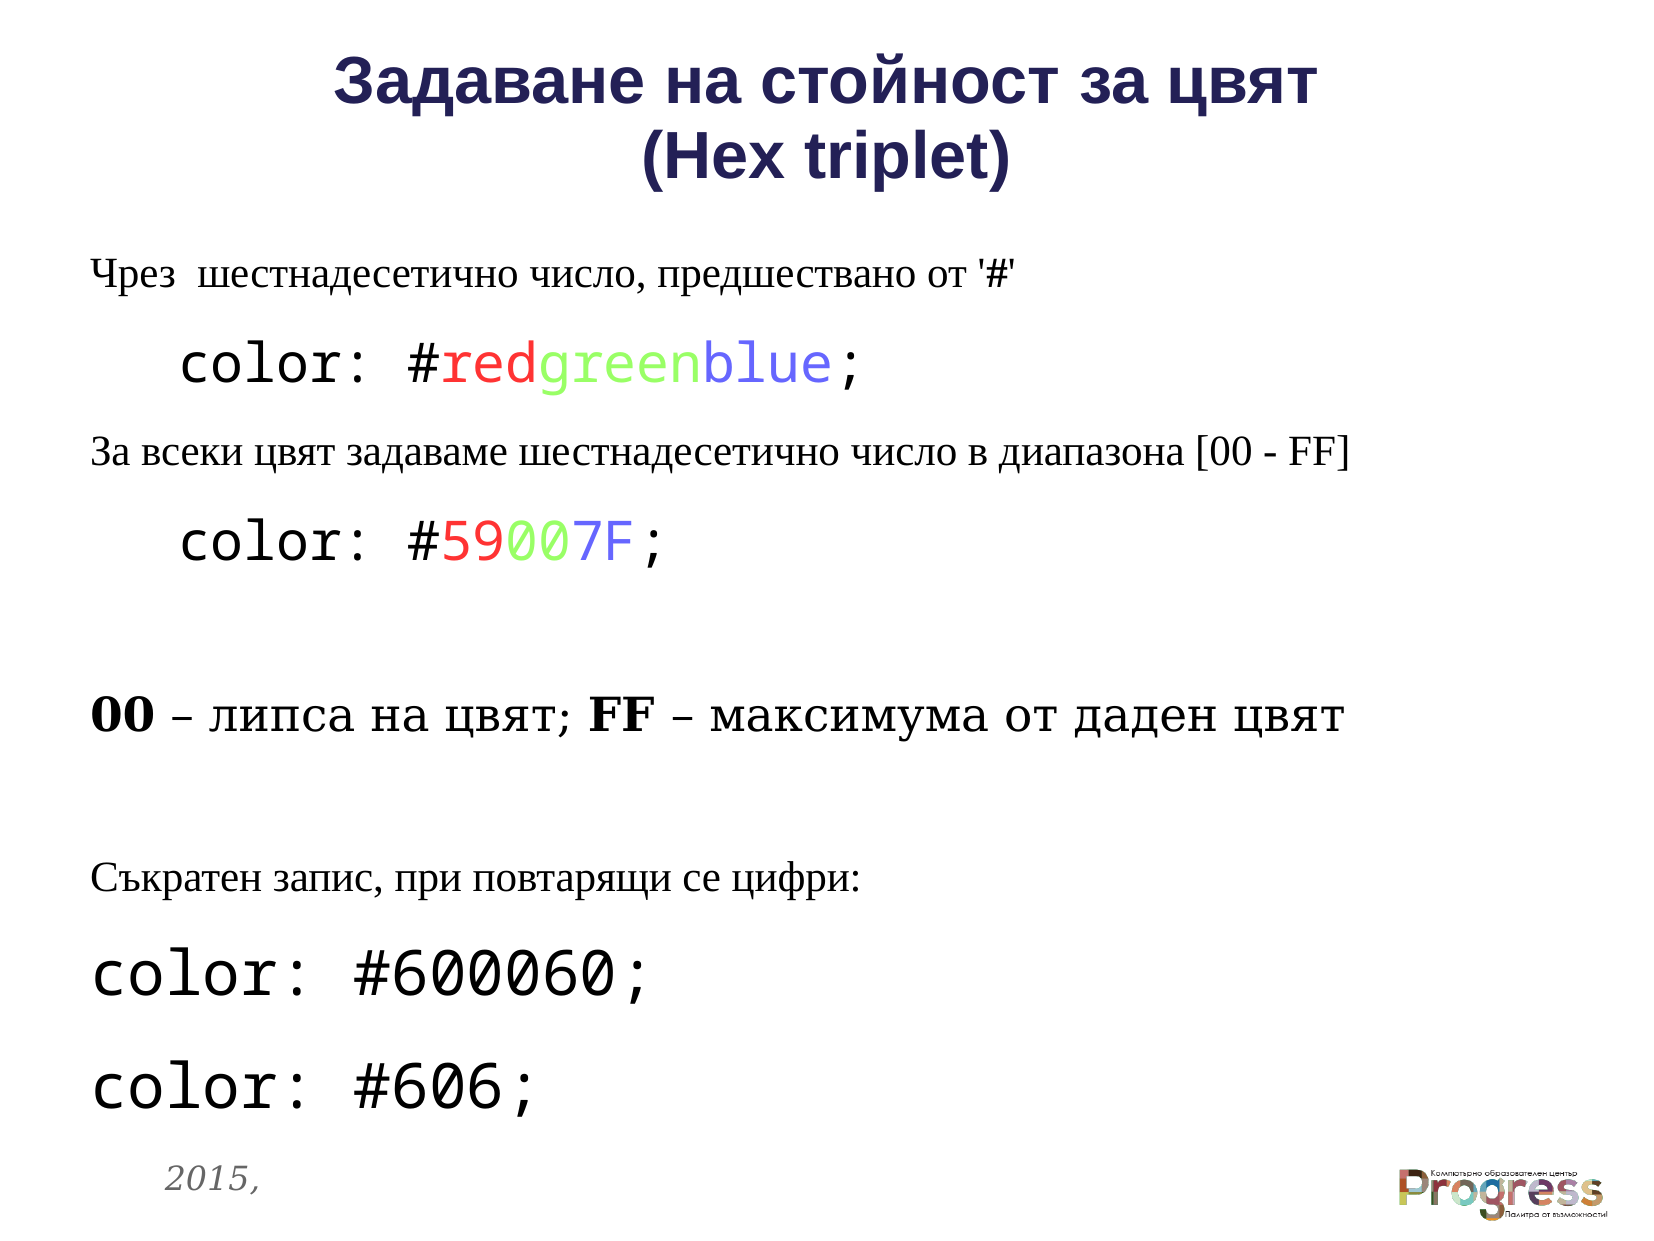

# Задаване на стойност за цвят (Hex triplet)
Чрез шестнадесетично число, предшествано от '#'
 	color: #redgreenblue;
За всеки цвят задаваме шестнадесетично число в диапазона [00 - FF]
 	color: #59007F;
00 – липса на цвят; FF – максимума от даден цвят
Съкратен запис, при повтарящи се цифри:
color: #600060;
color: #606;
2015,